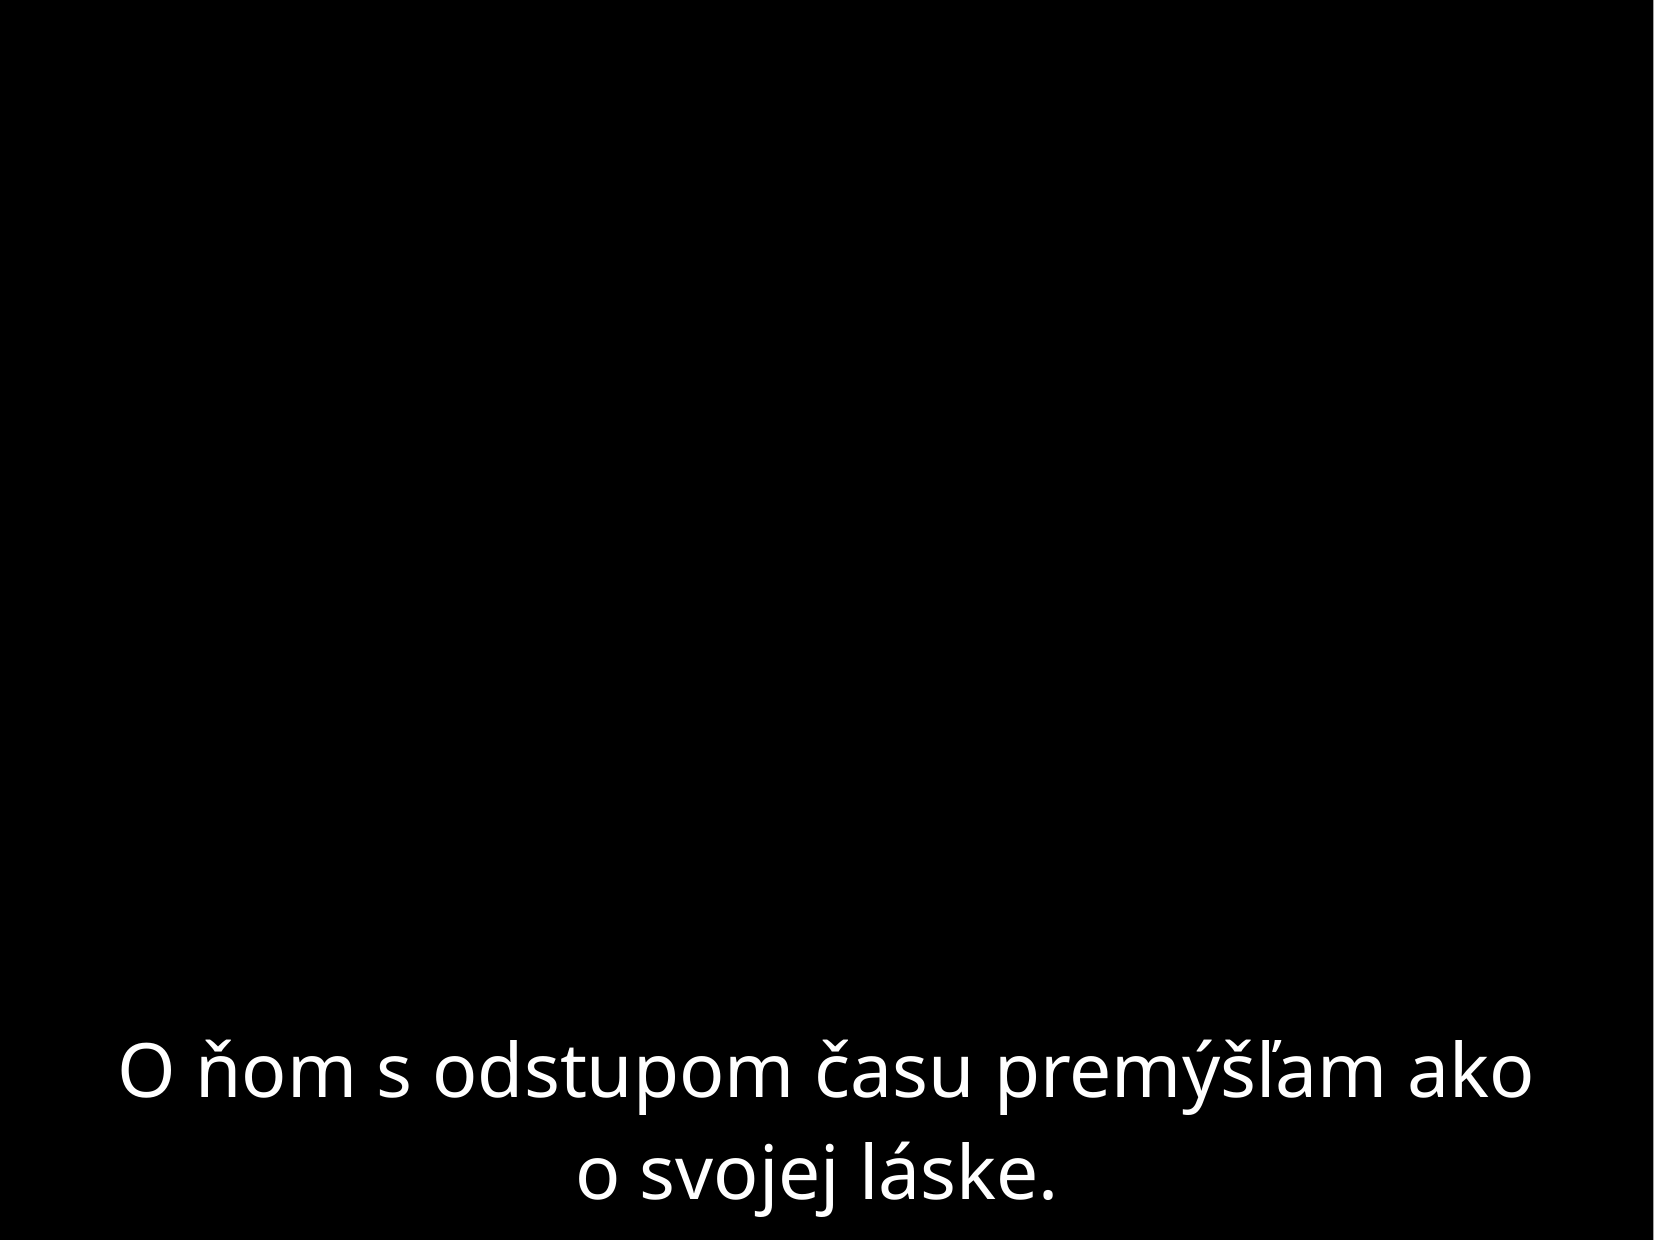

# O ňom s odstupom času premýšľam ako o svojej láske.